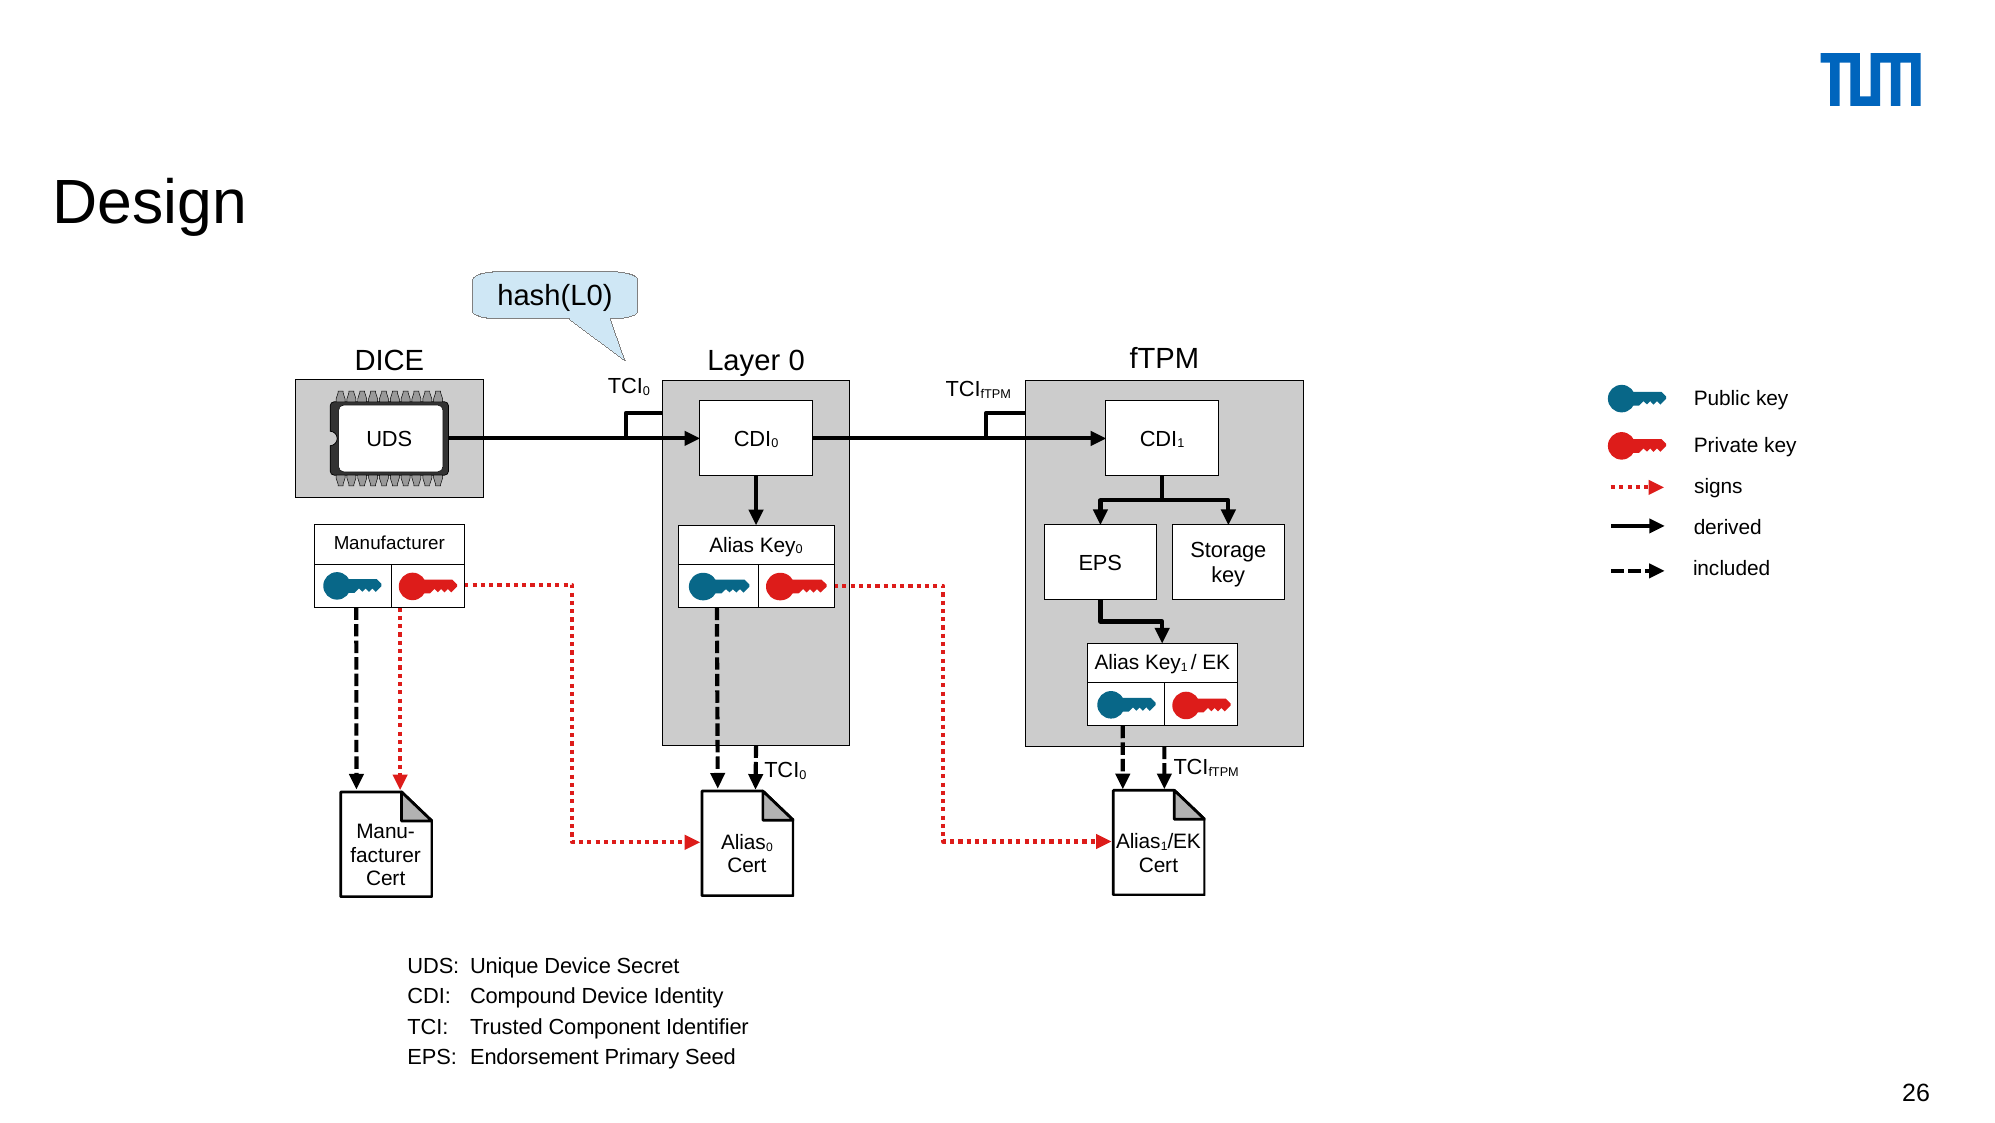

# Design
hash(L0)
fTPM
DICE
Layer 0
TCI0
TCIfTPM
Public key
UDS
CDI0
CDI1
Private key
signs
derived
EPS
Storage
key
Manufacturer
Alias Key0
included
Alias Key1 / EK
TCIfTPM
TCI0
Alias1/EK
Cert
Alias0
Cert
Manu-
facturer
Cert
| UDS: | Unique Device Secret |
| --- | --- |
| CDI: | Compound Device Identity |
| TCI: | Trusted Component Identifier |
| EPS: | Endorsement Primary Seed |
26